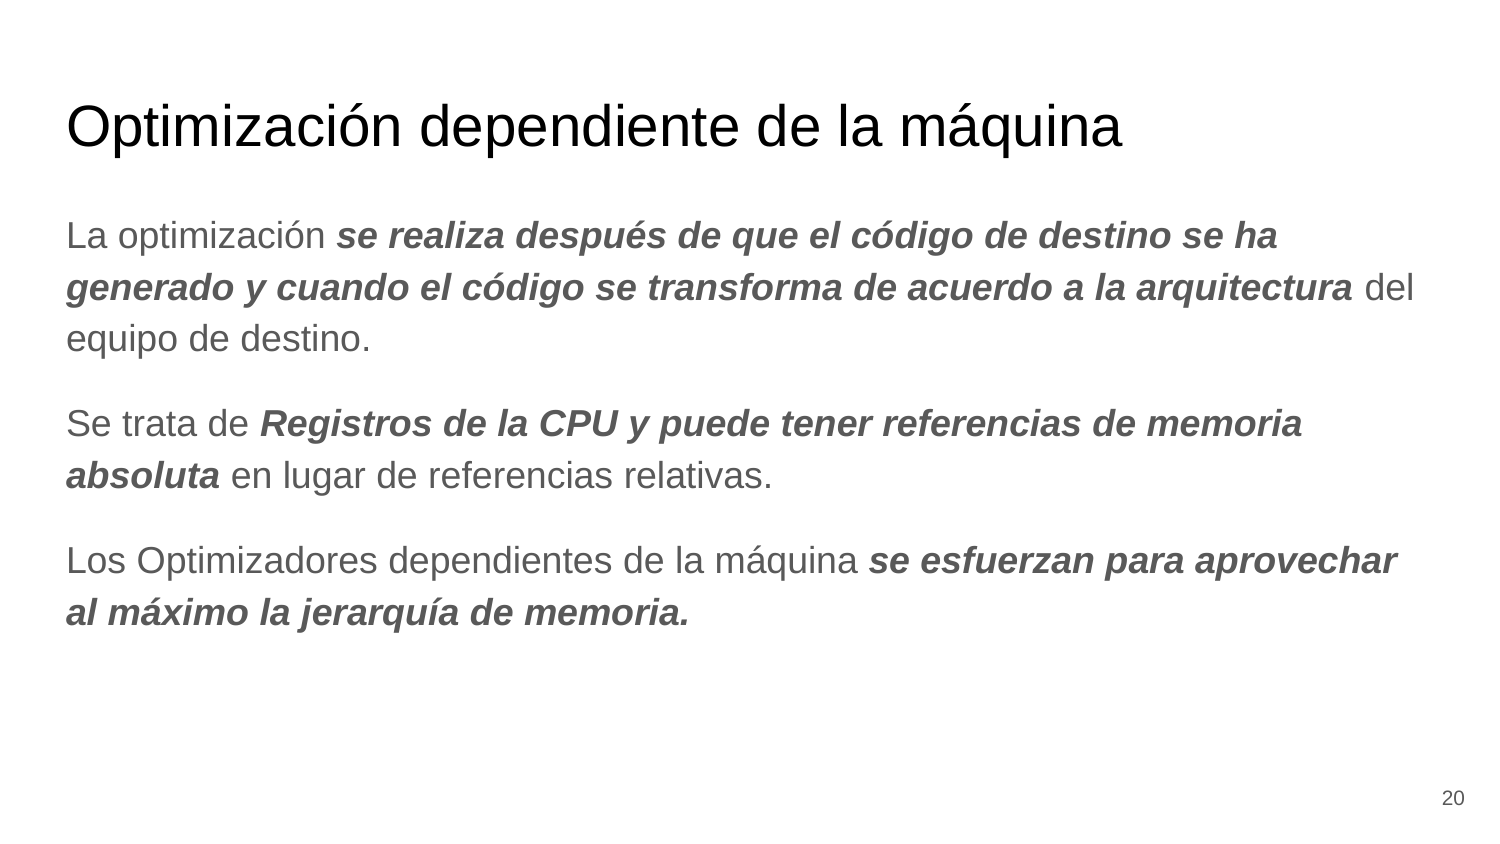

# Optimización dependiente de la máquina
La optimización se realiza después de que el código de destino se ha generado y cuando el código se transforma de acuerdo a la arquitectura del equipo de destino.
Se trata de Registros de la CPU y puede tener referencias de memoria absoluta en lugar de referencias relativas.
Los Optimizadores dependientes de la máquina se esfuerzan para aprovechar al máximo la jerarquía de memoria.